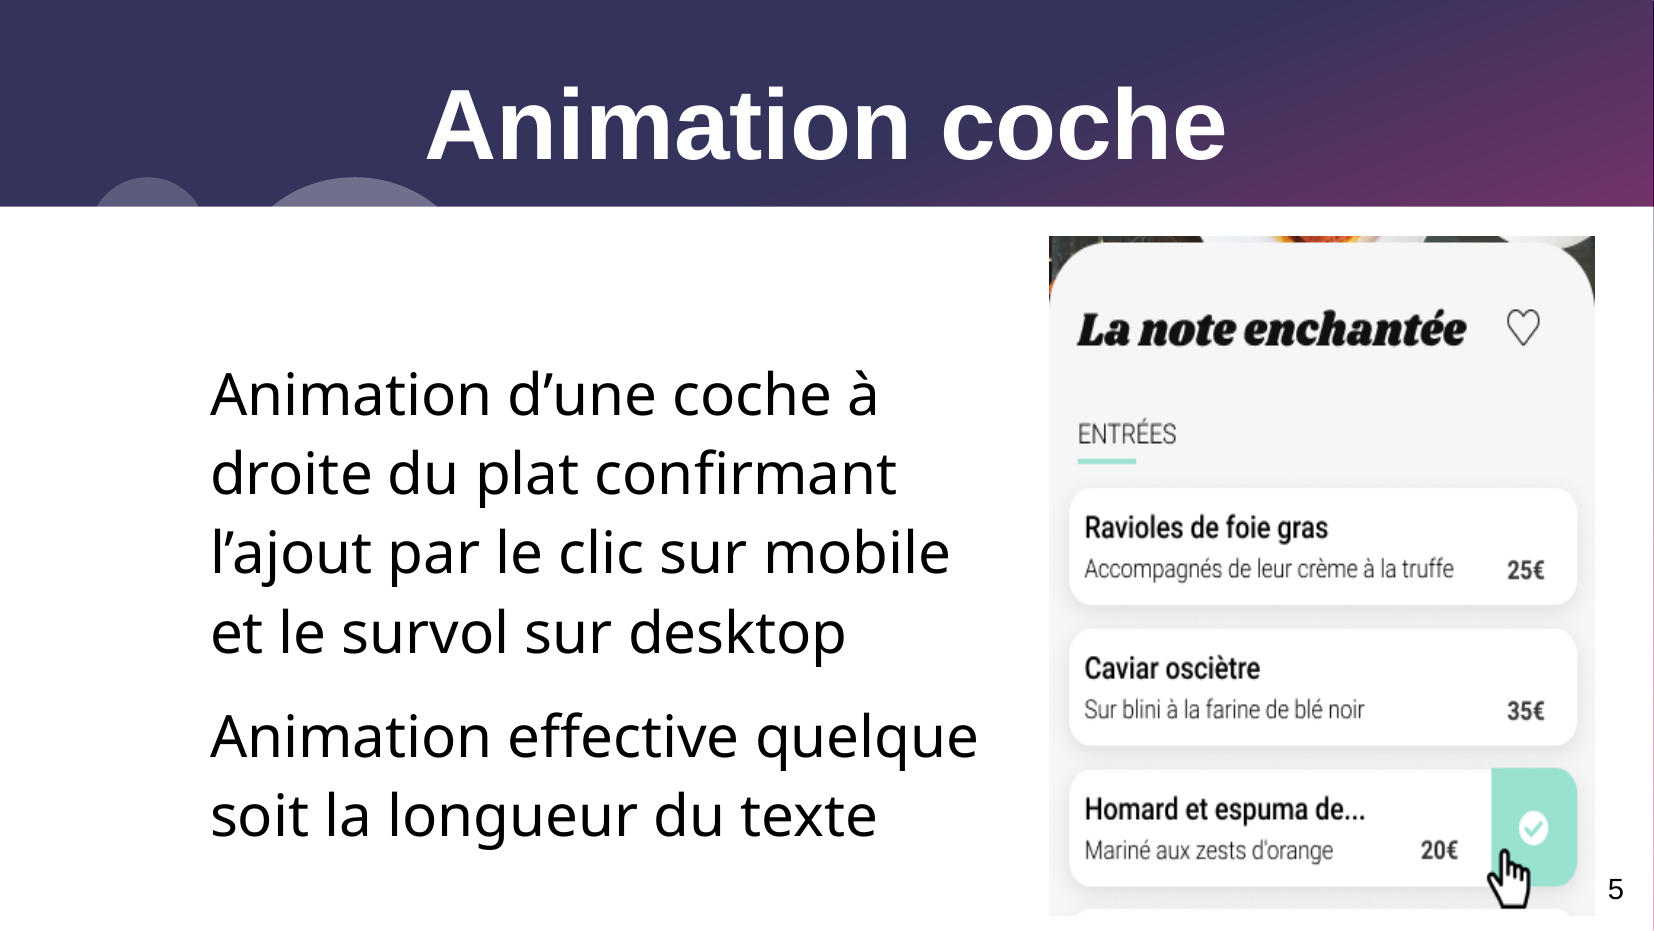

# Animation coche
Animation d’une coche à droite du plat confirmant l’ajout par le clic sur mobile et le survol sur desktop
Animation effective quelque soit la longueur du texte